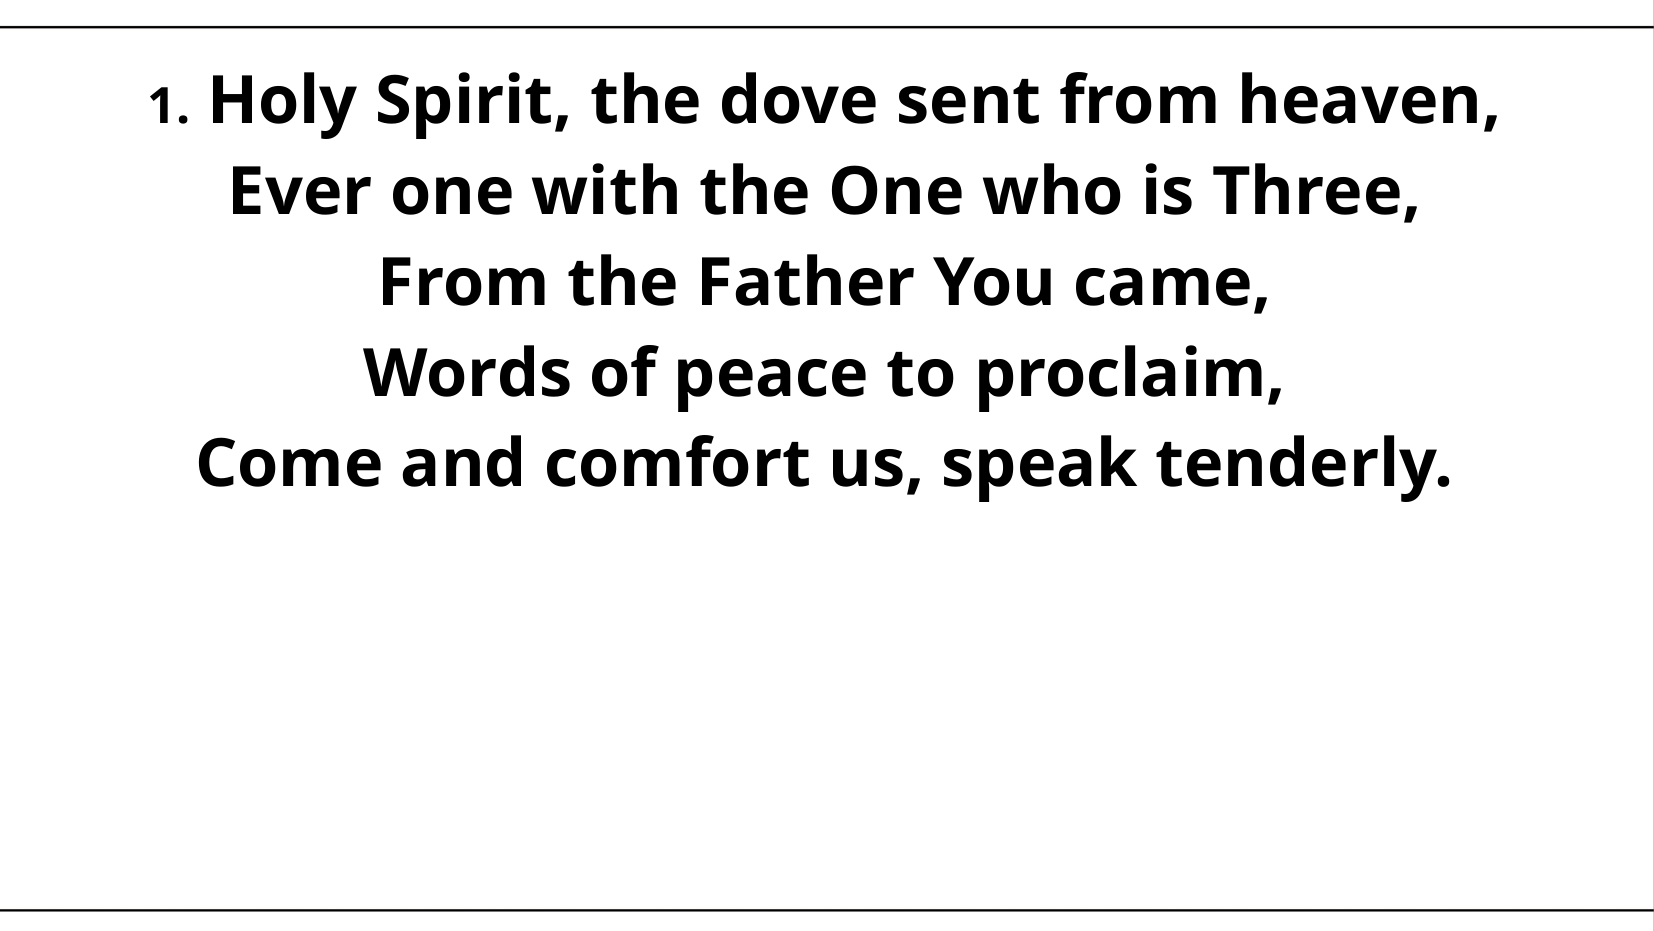

1. Holy Spirit, the dove sent from heaven,
Ever one with the One who is Three,
From the Father You came,
Words of peace to proclaim,
Come and comfort us, speak tenderly.